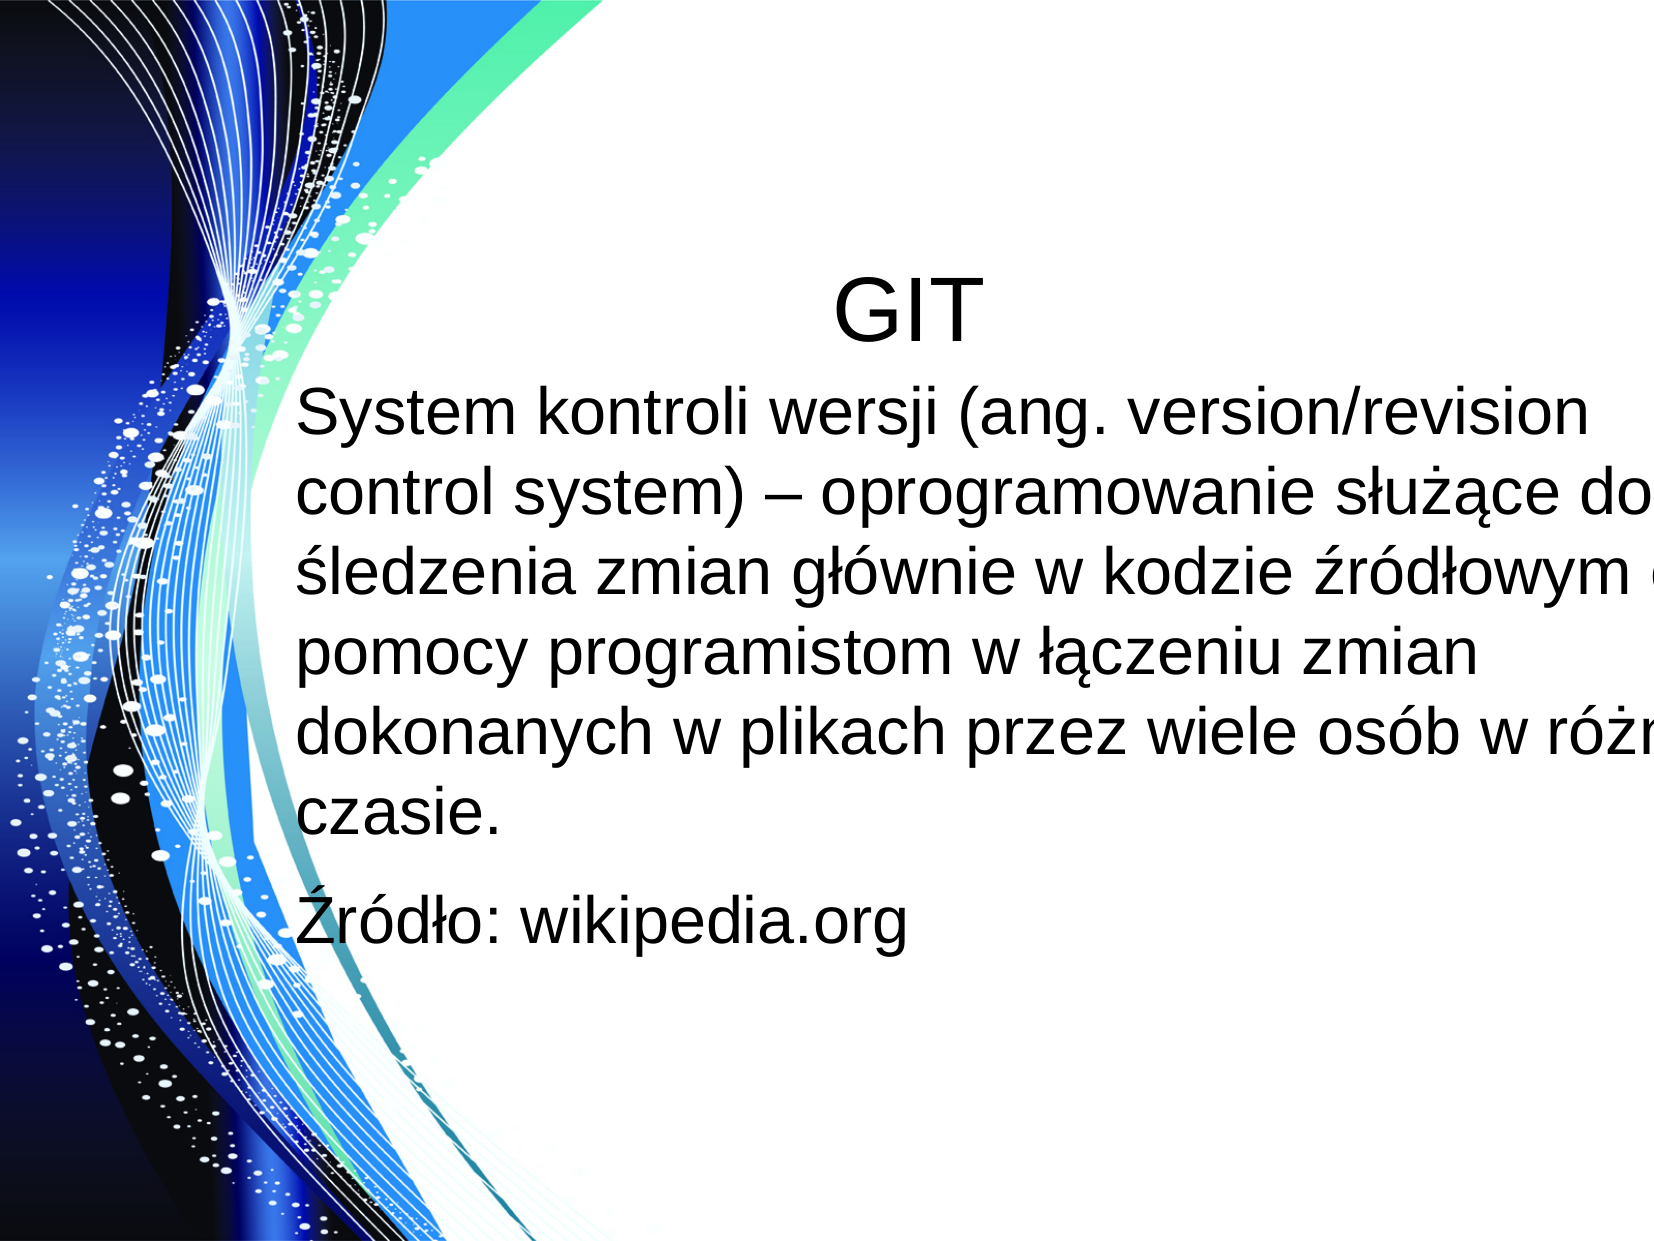

# GIT
System kontroli wersji (ang. version/revision control system) – oprogramowanie służące do śledzenia zmian głównie w kodzie źródłowym oraz pomocy programistom w łączeniu zmian dokonanych w plikach przez wiele osób w różnym czasie.
Źródło: wikipedia.org